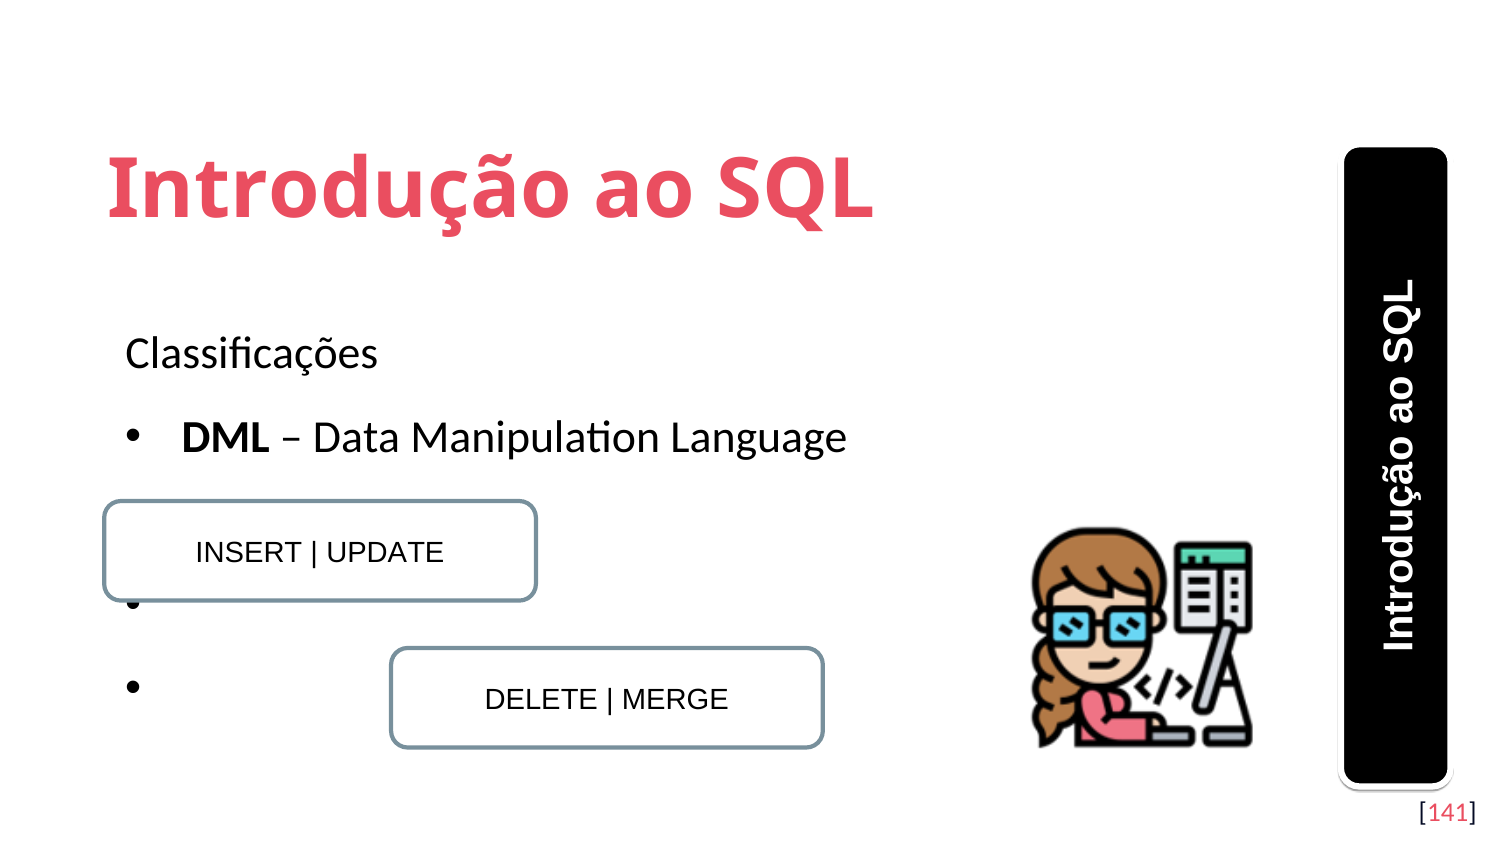

Introdução ao SQL
Classificações
DML – Data Manipulation Language
Introdução ao SQL
INSERT | UPDATE
DELETE | MERGE